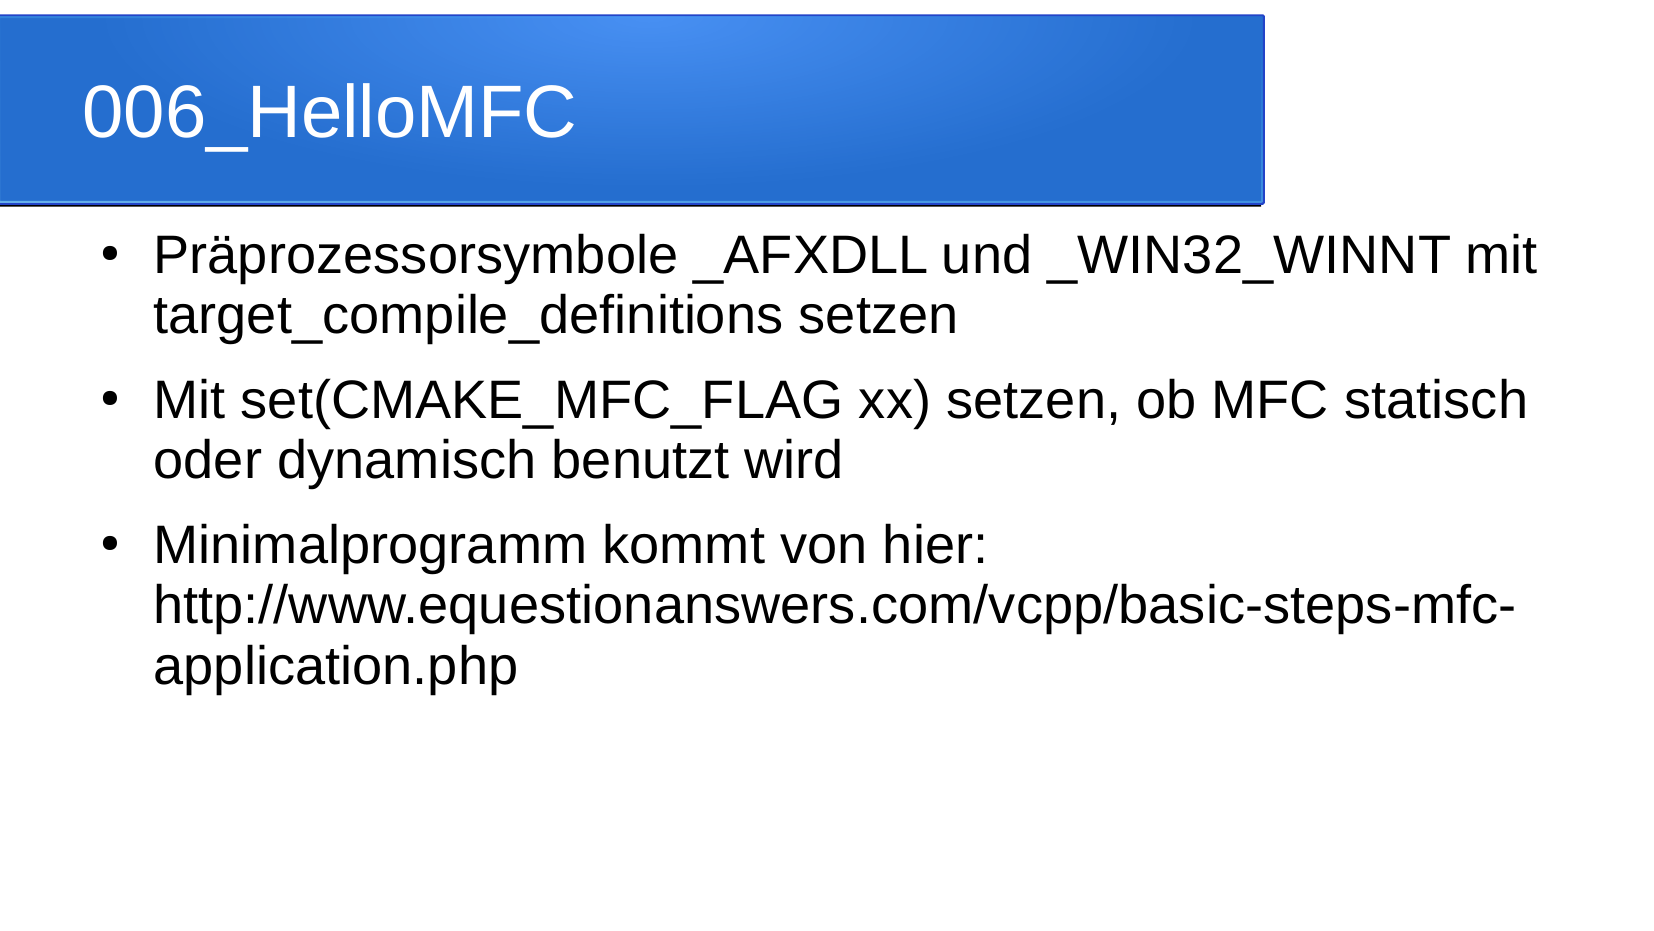

# 006_HelloMFC
Präprozessorsymbole _AFXDLL und _WIN32_WINNT mit target_compile_definitions setzen
Mit set(CMAKE_MFC_FLAG xx) setzen, ob MFC statisch oder dynamisch benutzt wird
Minimalprogramm kommt von hier: http://www.equestionanswers.com/vcpp/basic-steps-mfc-application.php